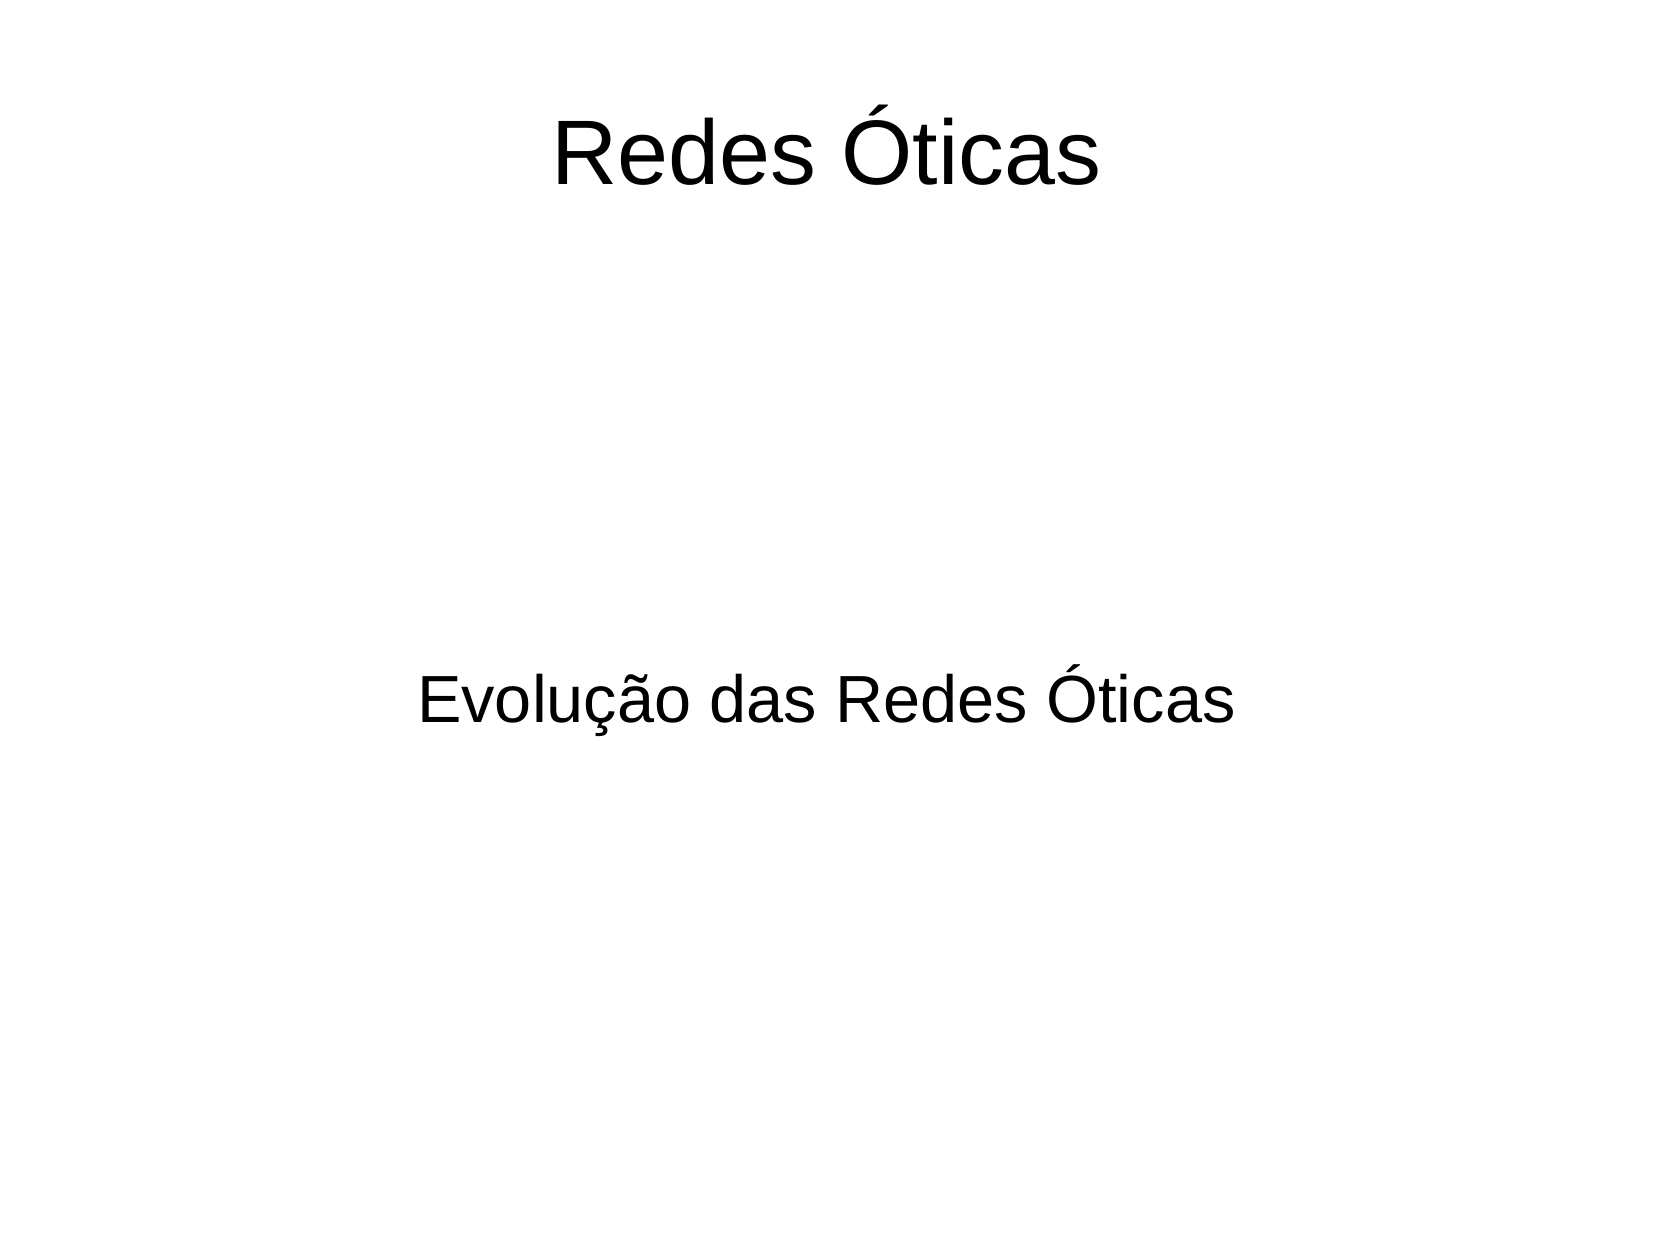

# Redes Óticas
Evolução das Redes Óticas